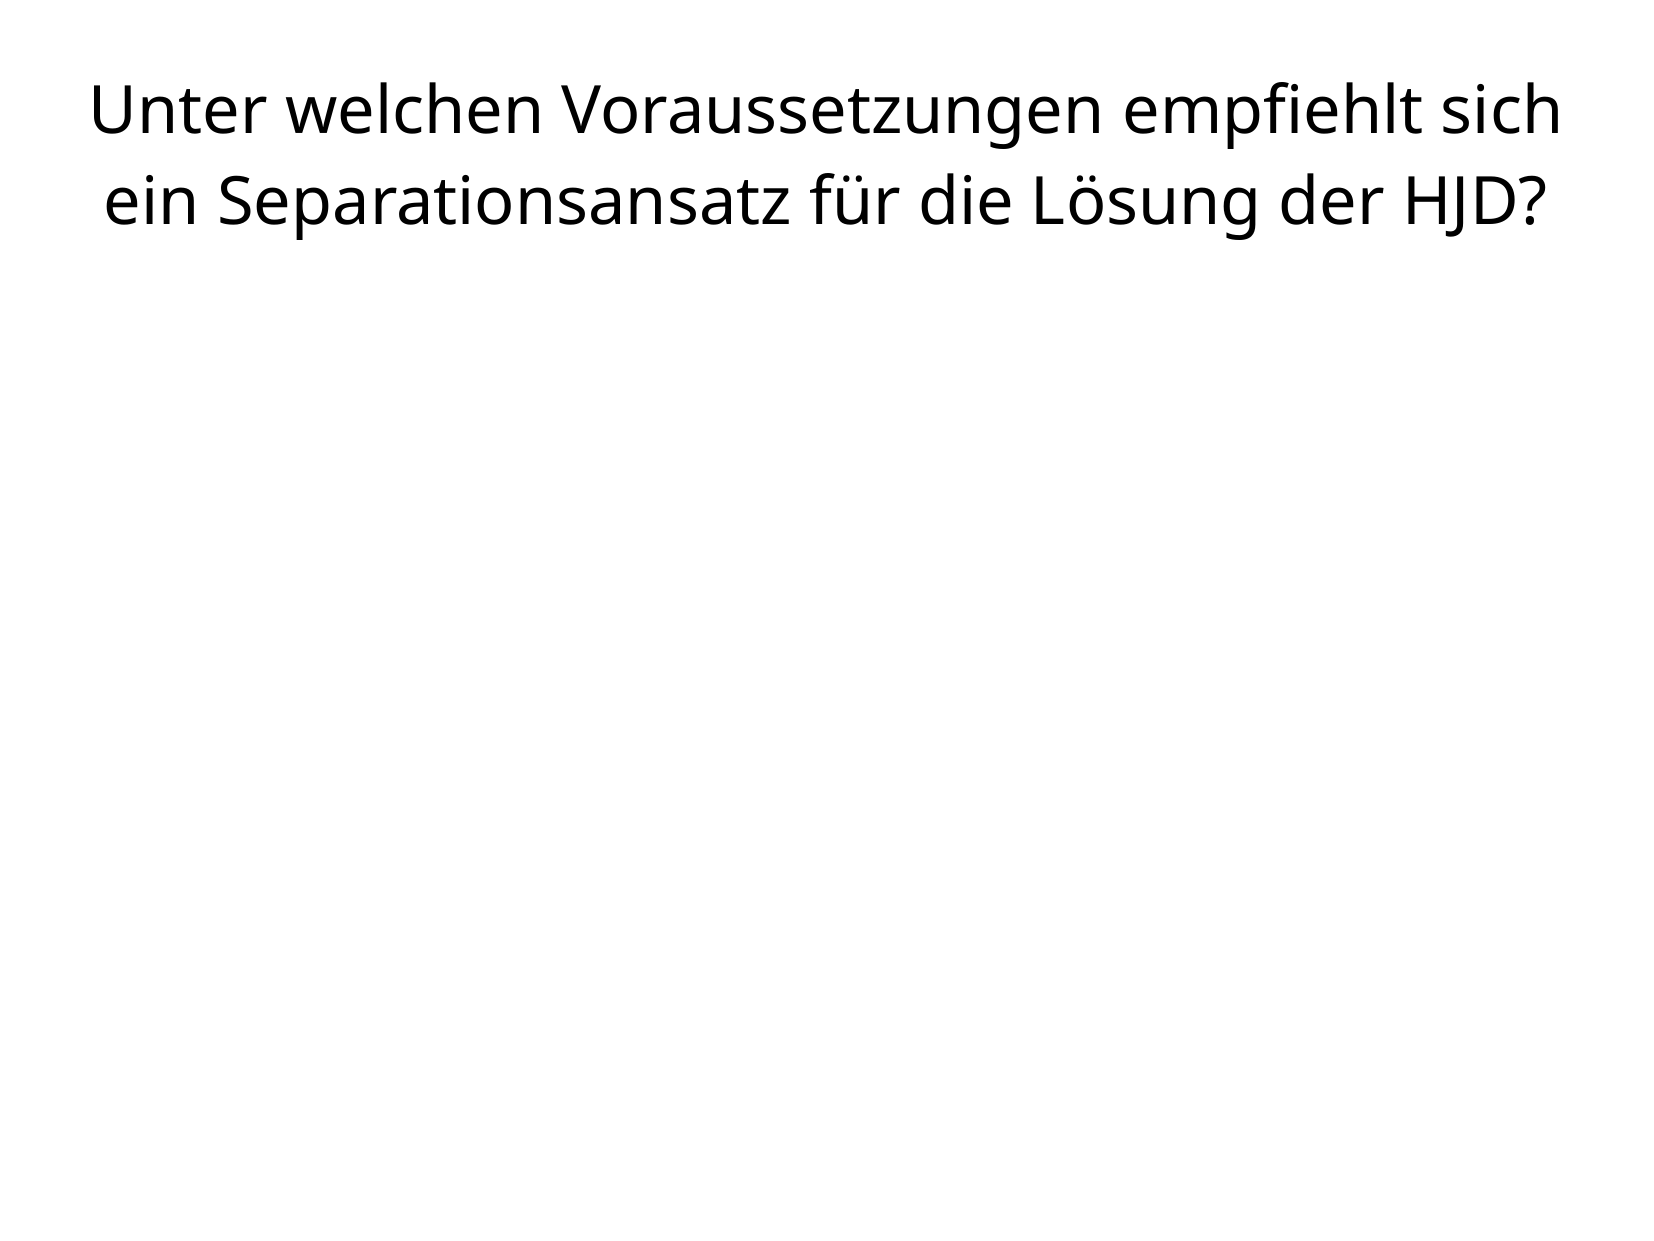

# Unter welchen Voraussetzungen empfiehlt sich ein Separationsansatz für die Lösung der HJD?